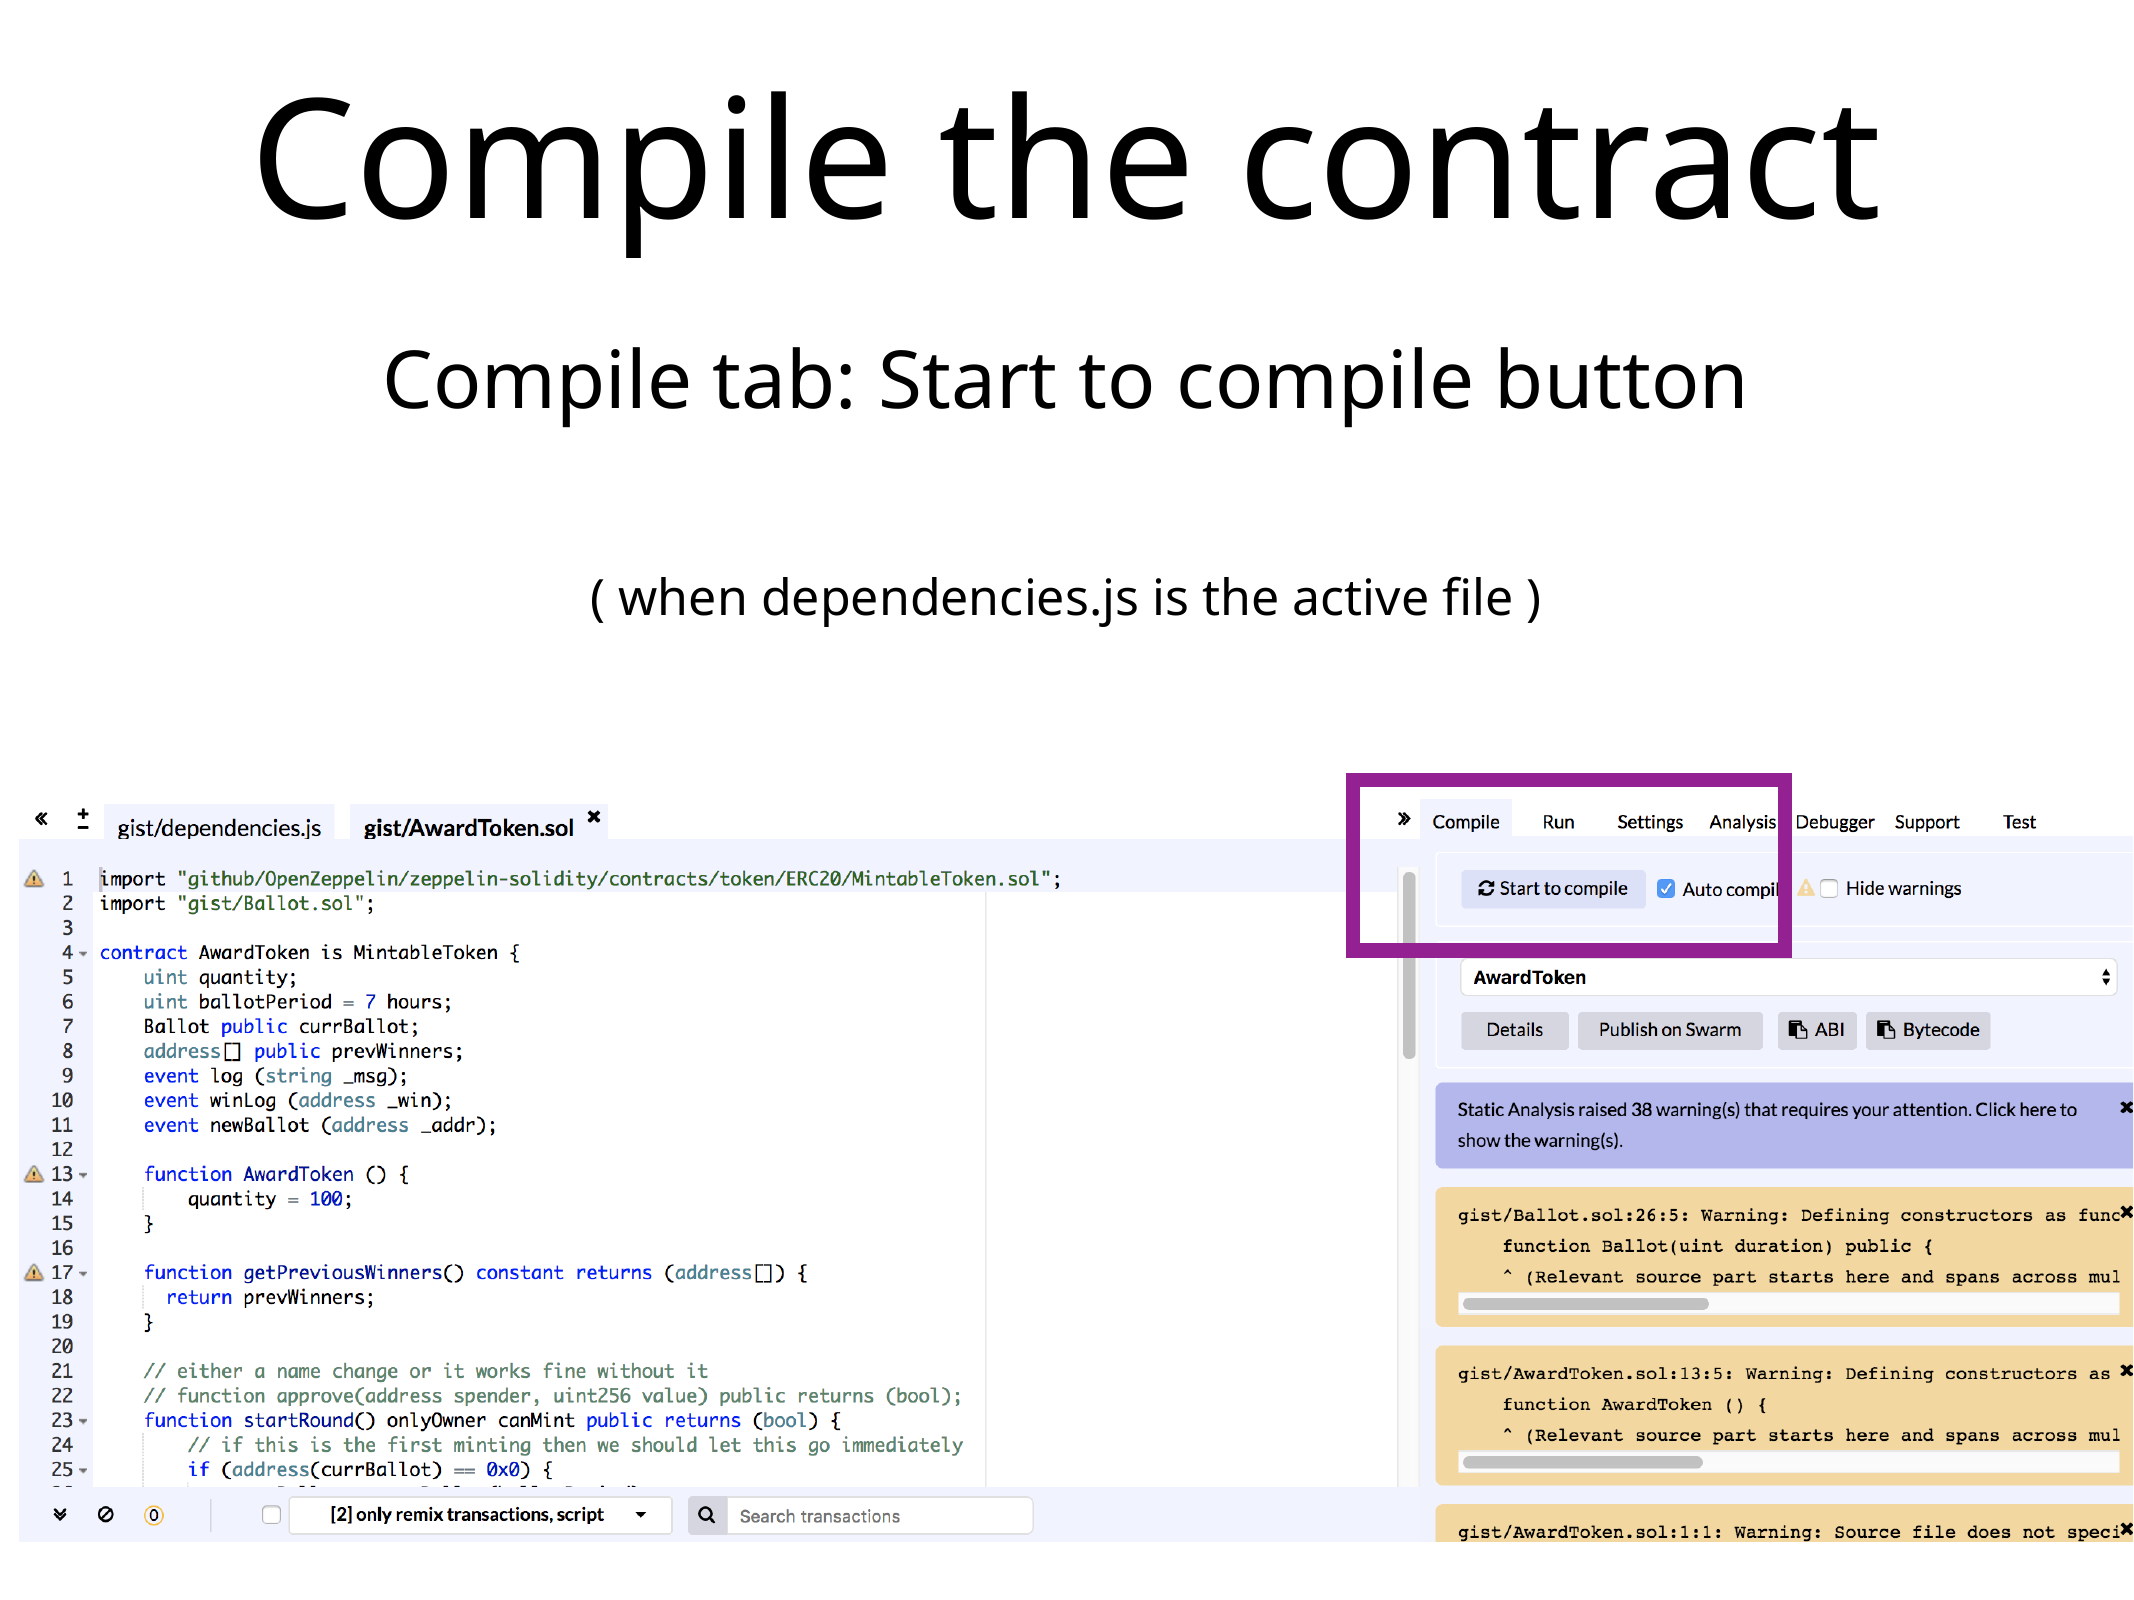

# Compile the contract
Compile tab: Start to compile button
( when dependencies.js is the active file )